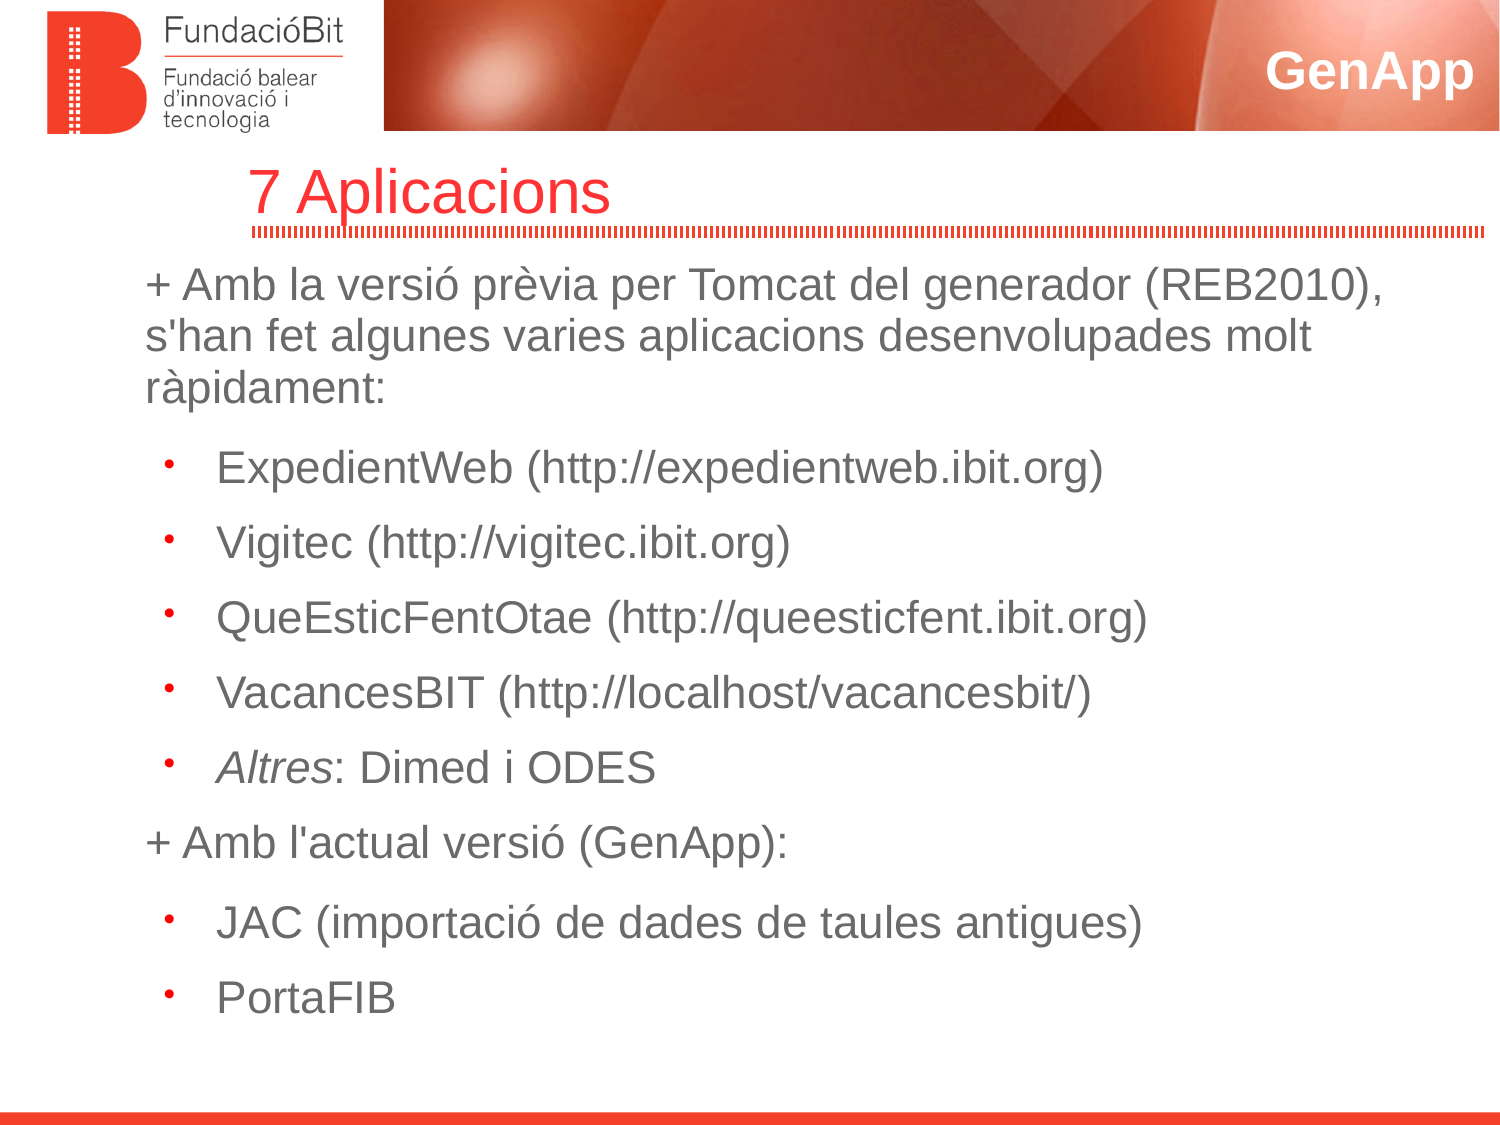

# GenApp
 7 Aplicacions
+ Amb la versió prèvia per Tomcat del generador (REB2010), s'han fet algunes varies aplicacions desenvolupades molt ràpidament:
ExpedientWeb (http://expedientweb.ibit.org)
Vigitec (http://vigitec.ibit.org)
QueEsticFentOtae (http://queesticfent.ibit.org)
VacancesBIT (http://localhost/vacancesbit/)
Altres: Dimed i ODES
+ Amb l'actual versió (GenApp):
JAC (importació de dades de taules antigues)
PortaFIB